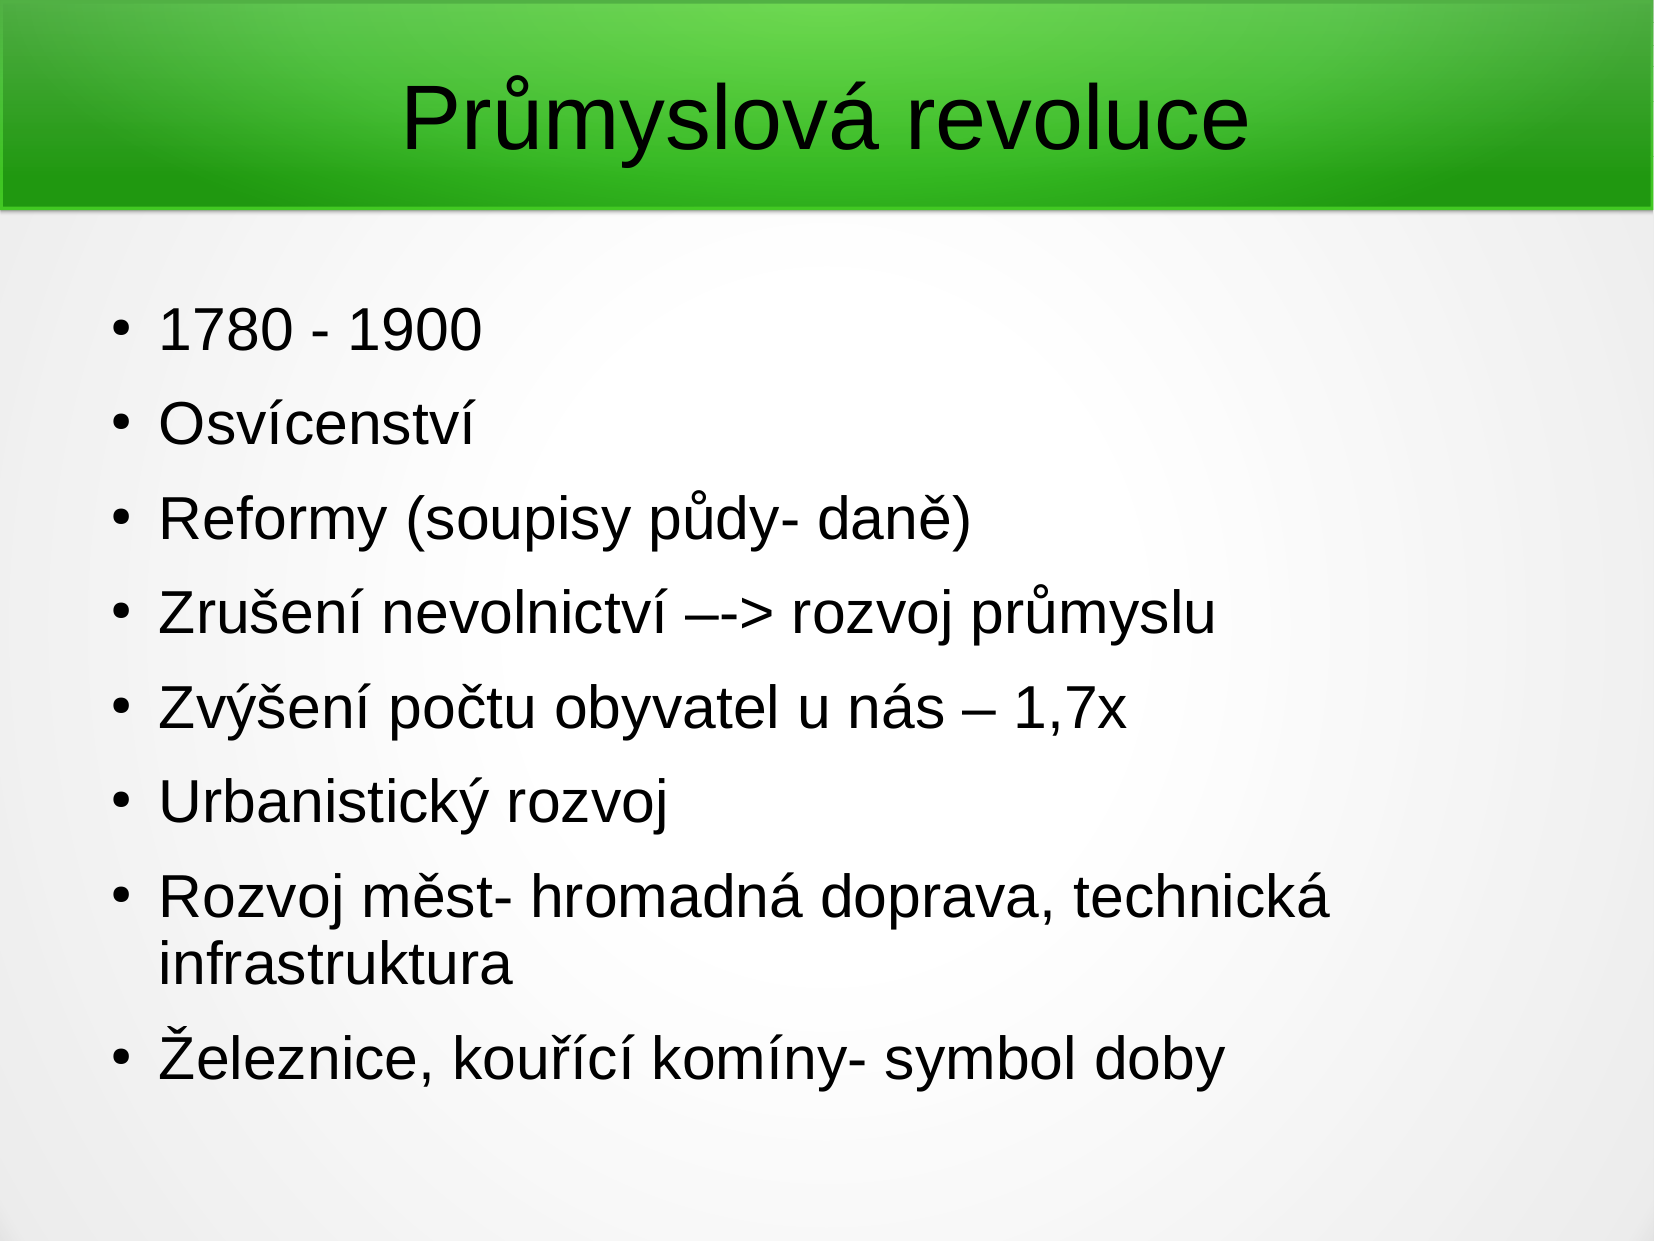

# Průmyslová revoluce
1780 - 1900
Osvícenství
Reformy (soupisy půdy- daně)
Zrušení nevolnictví –-> rozvoj průmyslu
Zvýšení počtu obyvatel u nás – 1,7x
Urbanistický rozvoj
Rozvoj měst- hromadná doprava, technická infrastruktura
Železnice, kouřící komíny- symbol doby